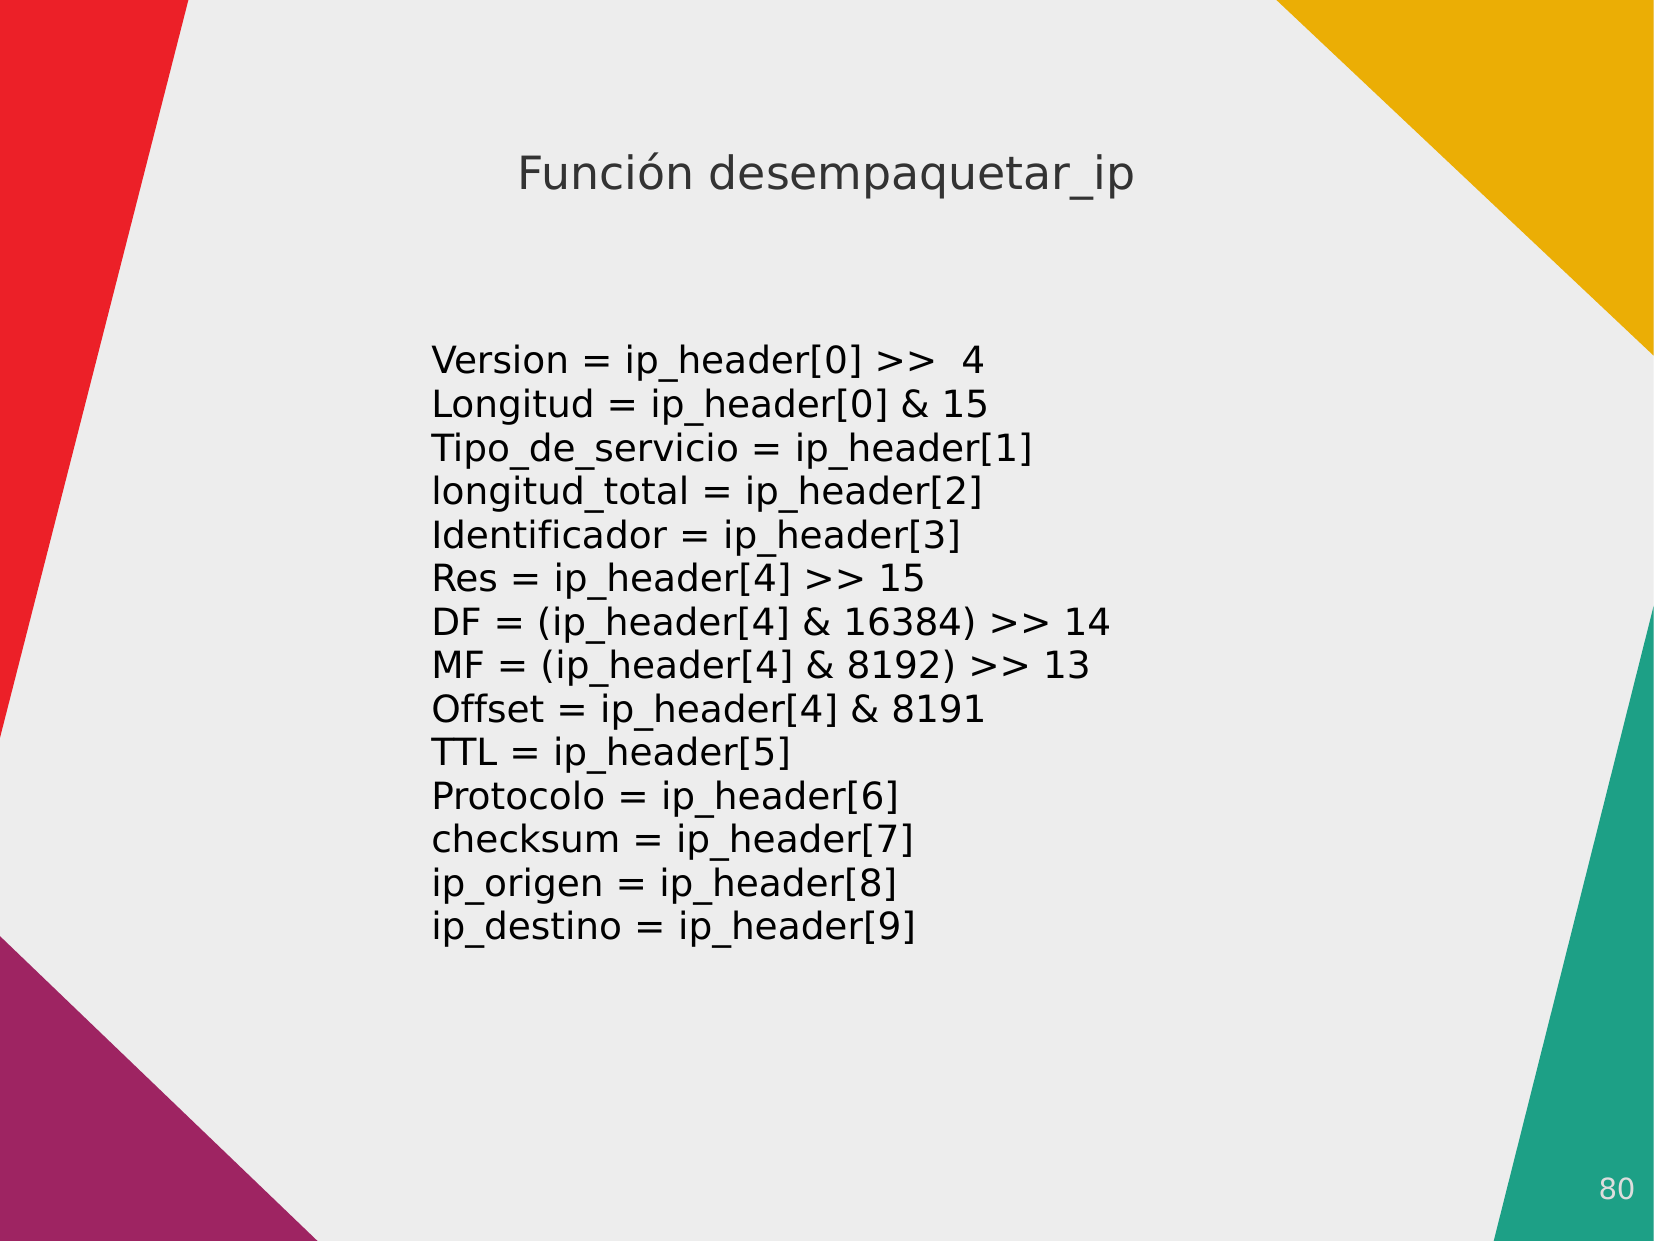

Función desempaquetar_ip
Version = ip_header[0] >> 4
Longitud = ip_header[0] & 15
Tipo_de_servicio = ip_header[1]
longitud_total = ip_header[2]
Identificador = ip_header[3]
Res = ip_header[4] >> 15
DF = (ip_header[4] & 16384) >> 14
MF = (ip_header[4] & 8192) >> 13
Offset = ip_header[4] & 8191
TTL = ip_header[5]
Protocolo = ip_header[6]
checksum = ip_header[7]
ip_origen = ip_header[8]
ip_destino = ip_header[9]
80